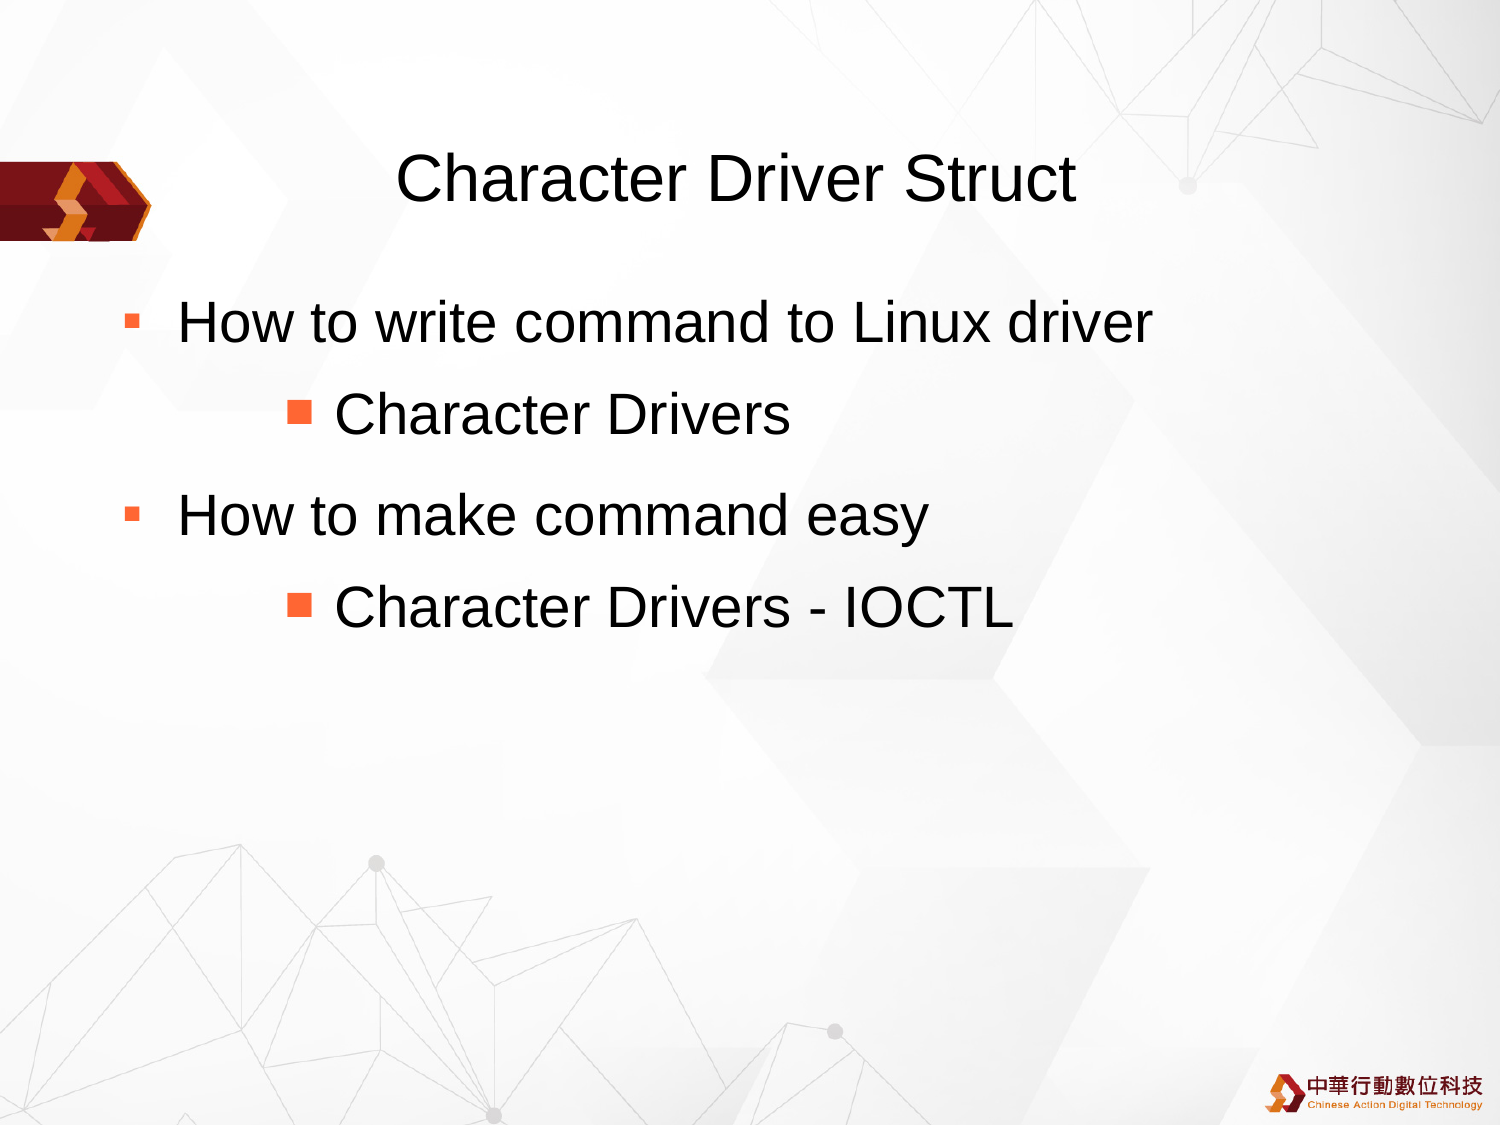

# Character Driver Struct
How to write command to Linux driver
Character Drivers
How to make command easy
Character Drivers - IOCTL